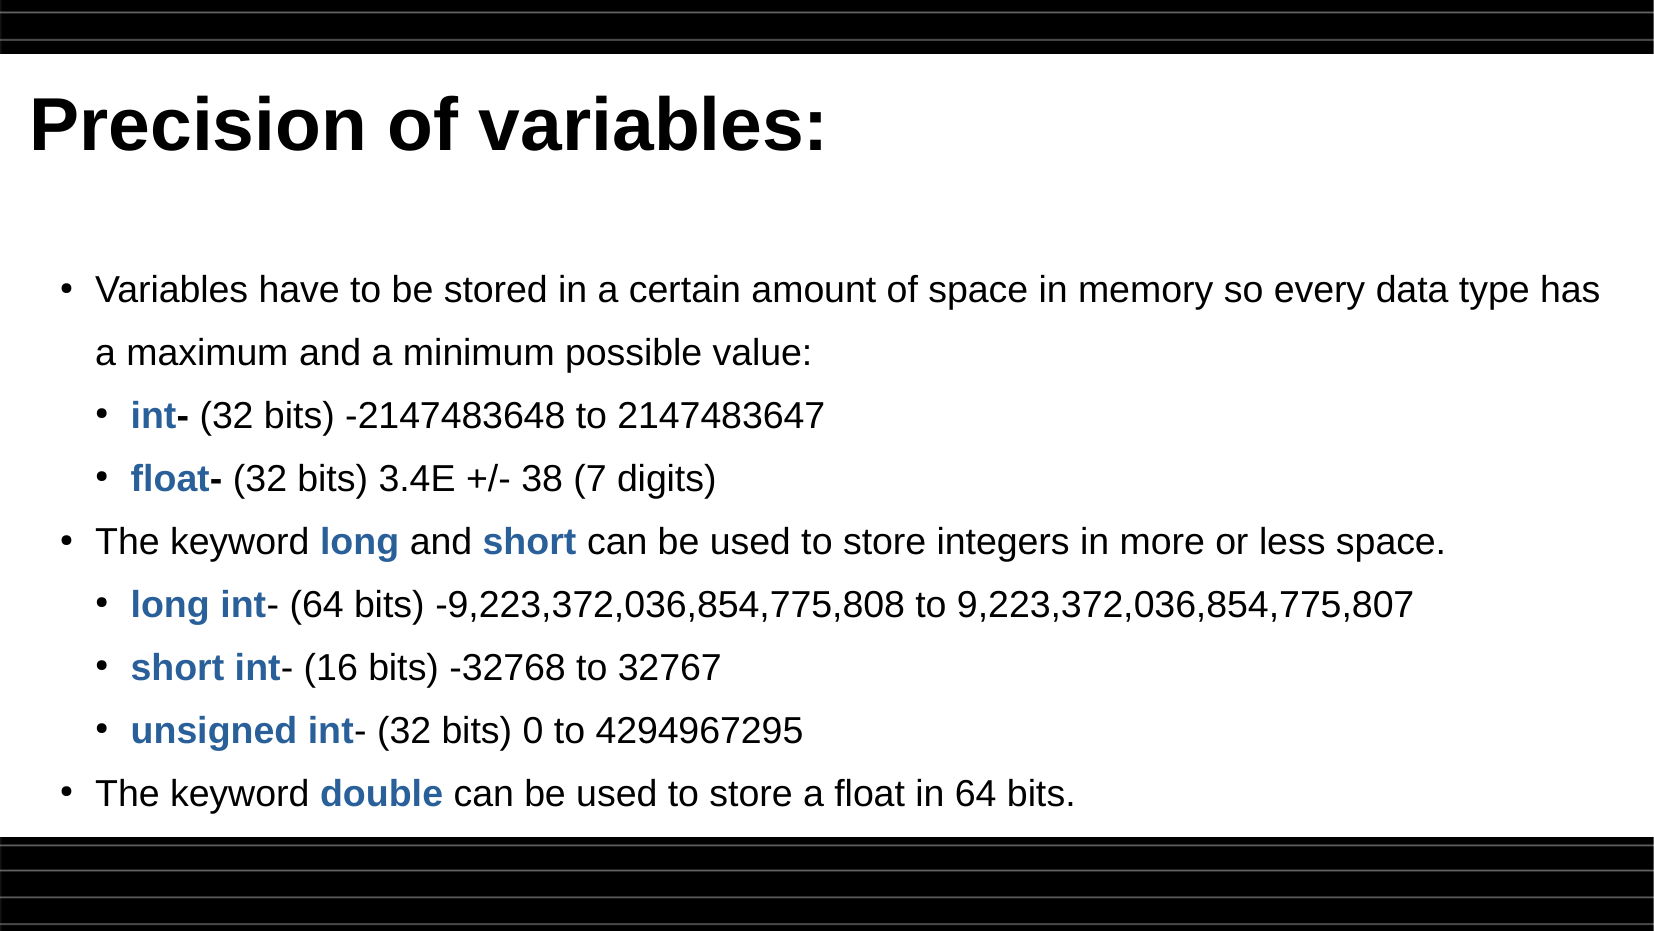

Precision of variables:
Variables have to be stored in a certain amount of space in memory so every data type has a maximum and a minimum possible value:
int- (32 bits) -2147483648 to 2147483647
float- (32 bits) 3.4E +/- 38 (7 digits)
The keyword long and short can be used to store integers in more or less space.
long int- (64 bits) -9,223,372,036,854,775,808 to 9,223,372,036,854,775,807
short int- (16 bits) -32768 to 32767
unsigned int- (32 bits) 0 to 4294967295
The keyword double can be used to store a float in 64 bits.